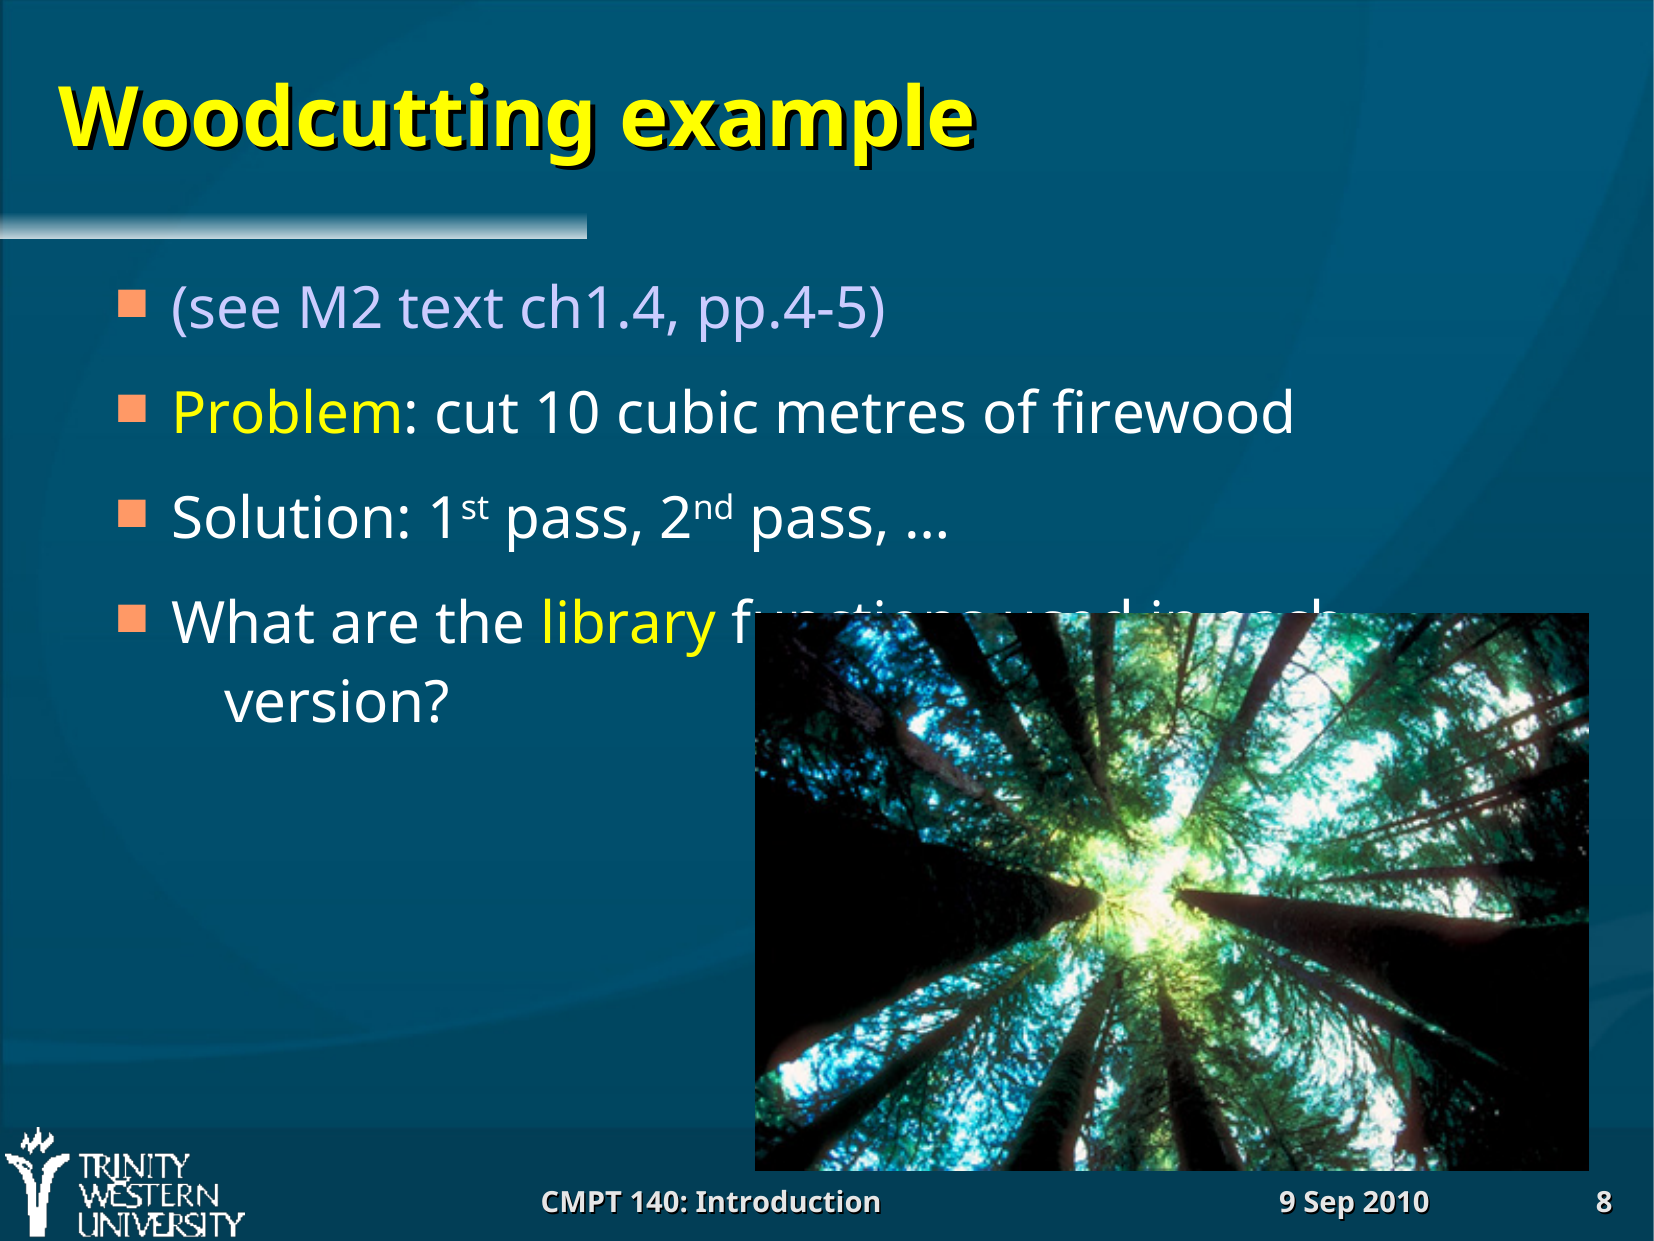

# Woodcutting example
(see M2 text ch1.4, pp.4-5)
Problem: cut 10 cubic metres of firewood
Solution: 1st pass, 2nd pass, …
What are the library functions used in each version?
CMPT 140: Introduction
9 Sep 2010
8